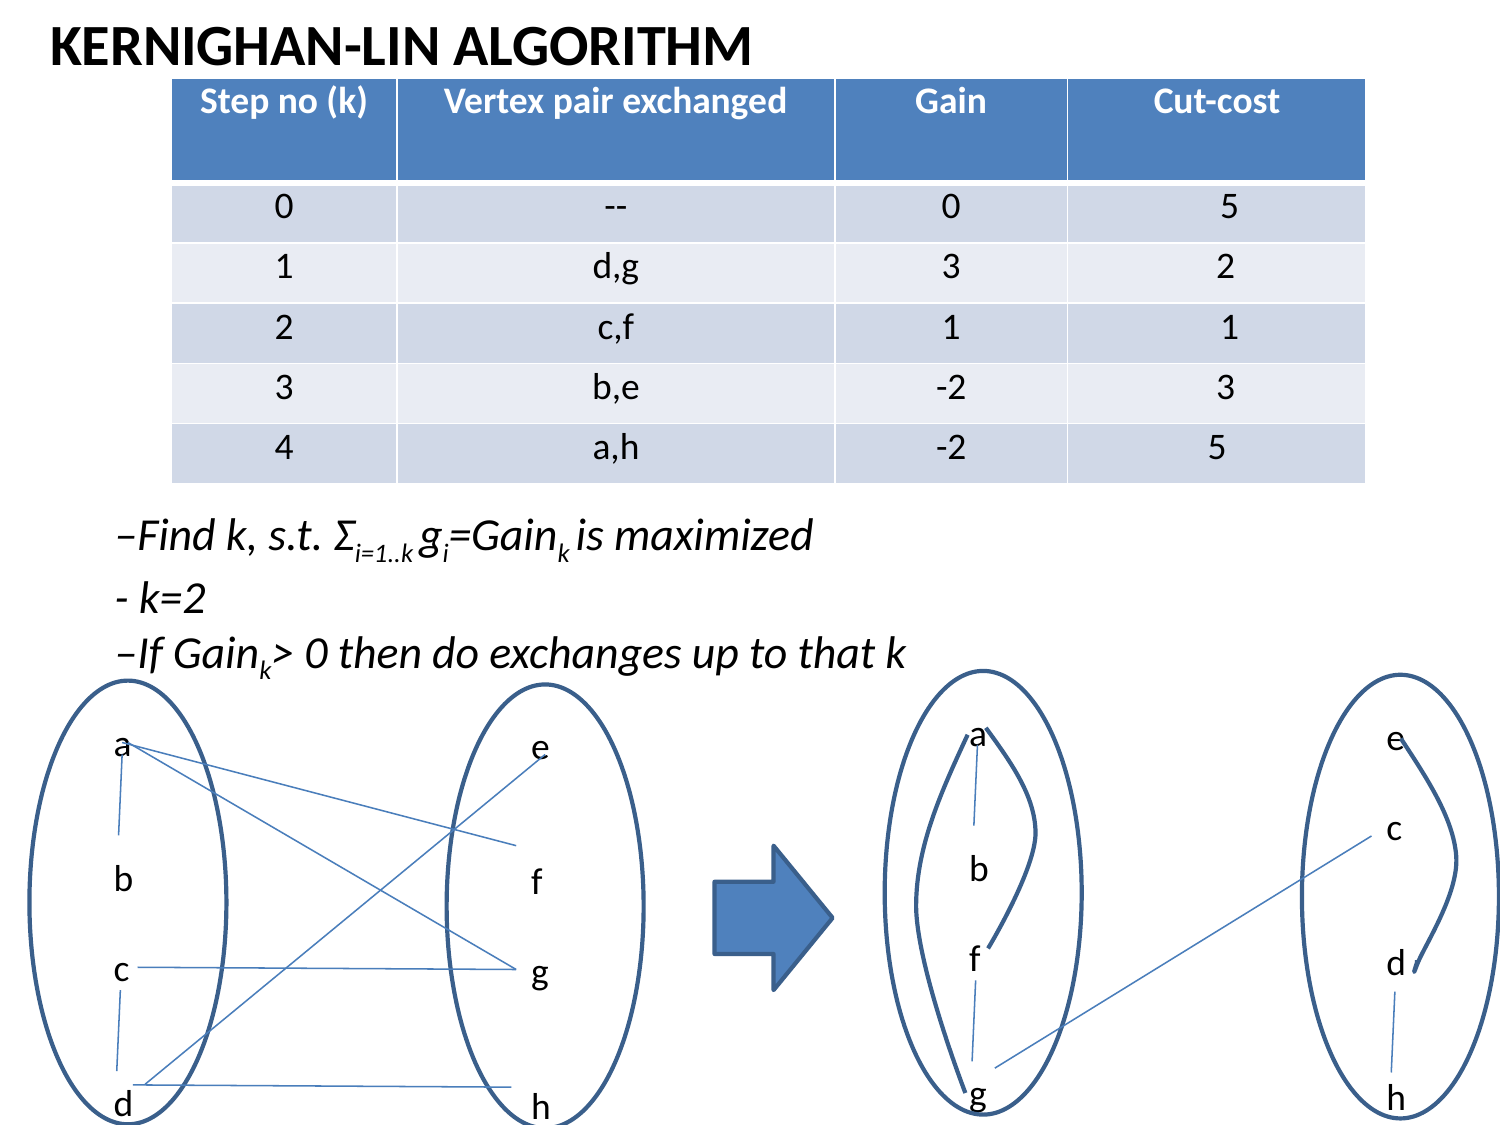

KERNIGHAN-LIN ALGORITHM
| Step no (k) | Vertex pair exchanged | Gain | Cut-cost |
| --- | --- | --- | --- |
| 0 | -- | 0 | 5 |
| 1 | d,g | 3 | 2 |
| 2 | c,f | 1 | 1 |
| 3 | b,e | -2 | 3 |
| 4 | a,h | -2 | 5 |
	–Find k, s.t. Σi=1..k gi=Gaink is maximized
	- k=2
	–If Gaink> 0 then do exchanges up to that k
a
b
f
g
e
c
d
h
a
b
c
d
e
f
g
h